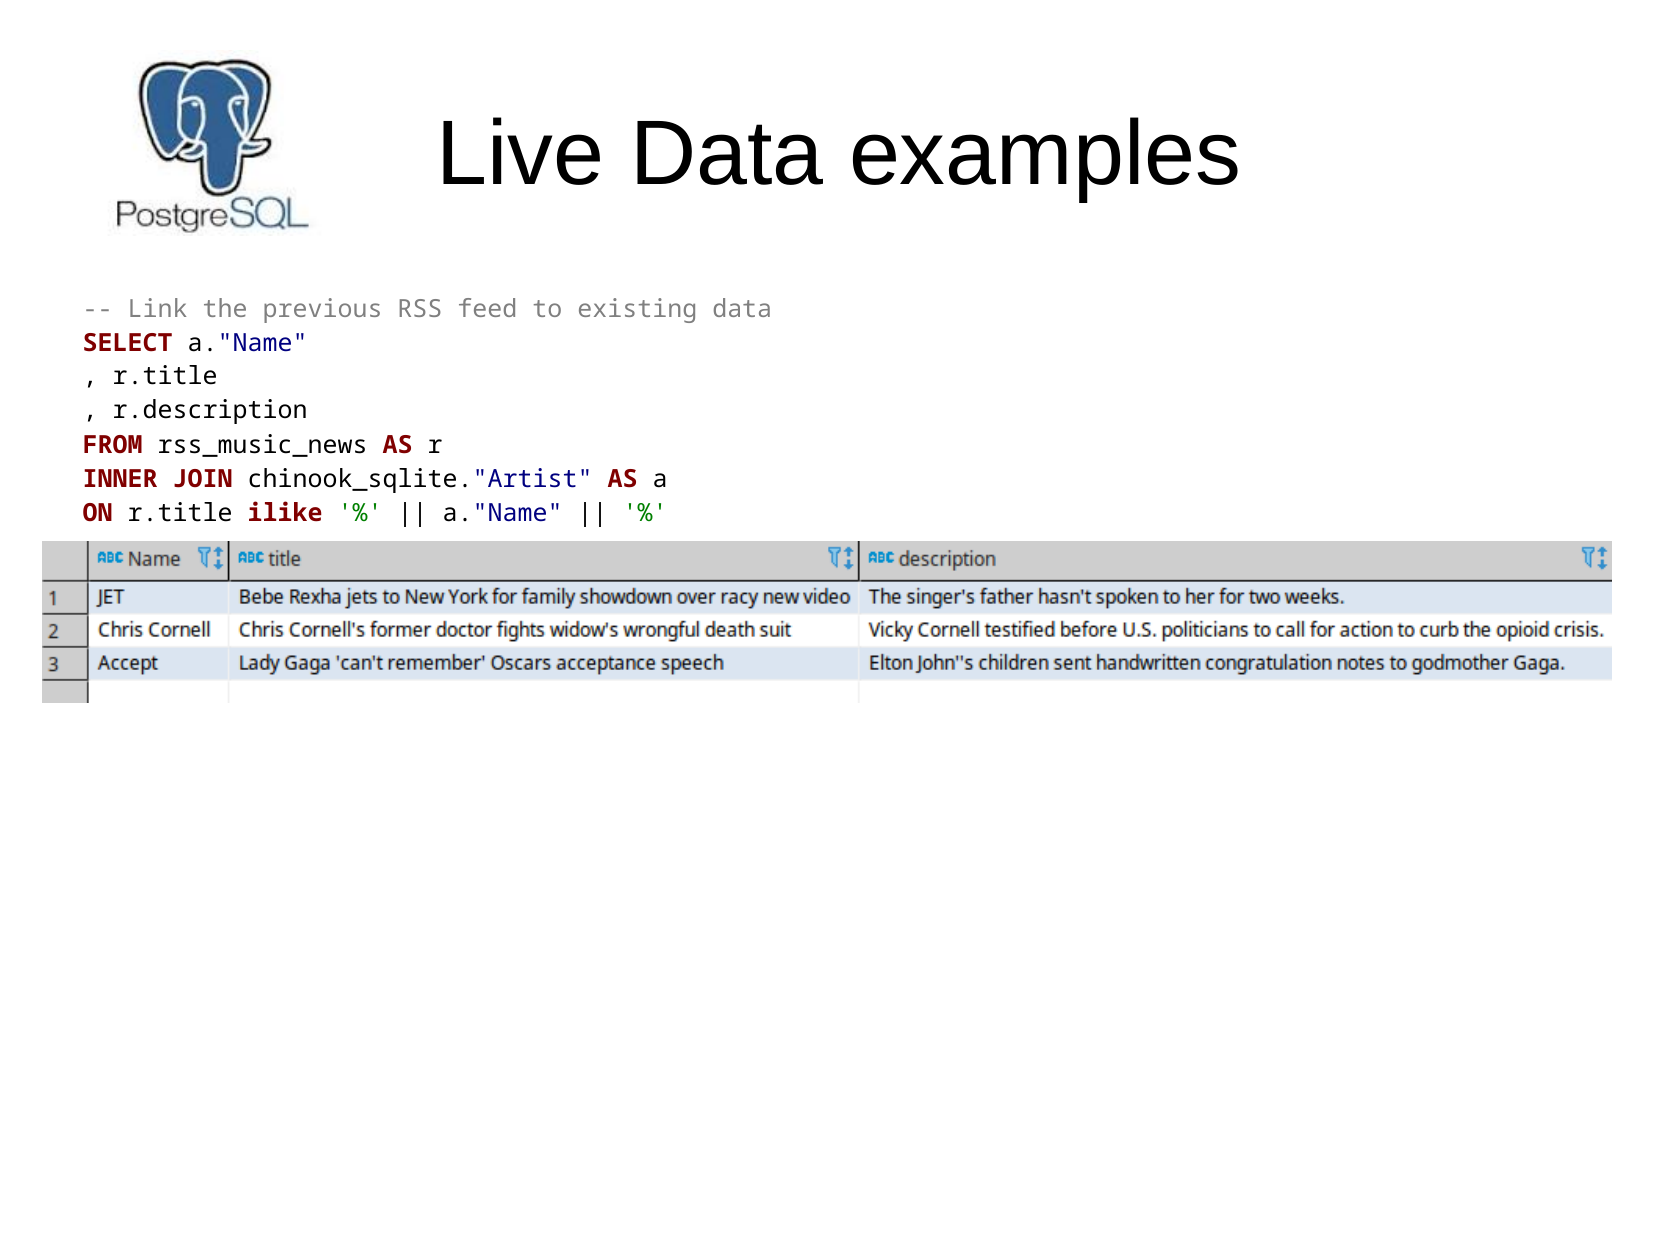

# Live Data examples
-- Link the previous RSS feed to existing data
SELECT a."Name"
, r.title
, r.description
FROM rss_music_news AS r
INNER JOIN chinook_sqlite."Artist" AS a
ON r.title ilike '%' || a."Name" || '%'
;